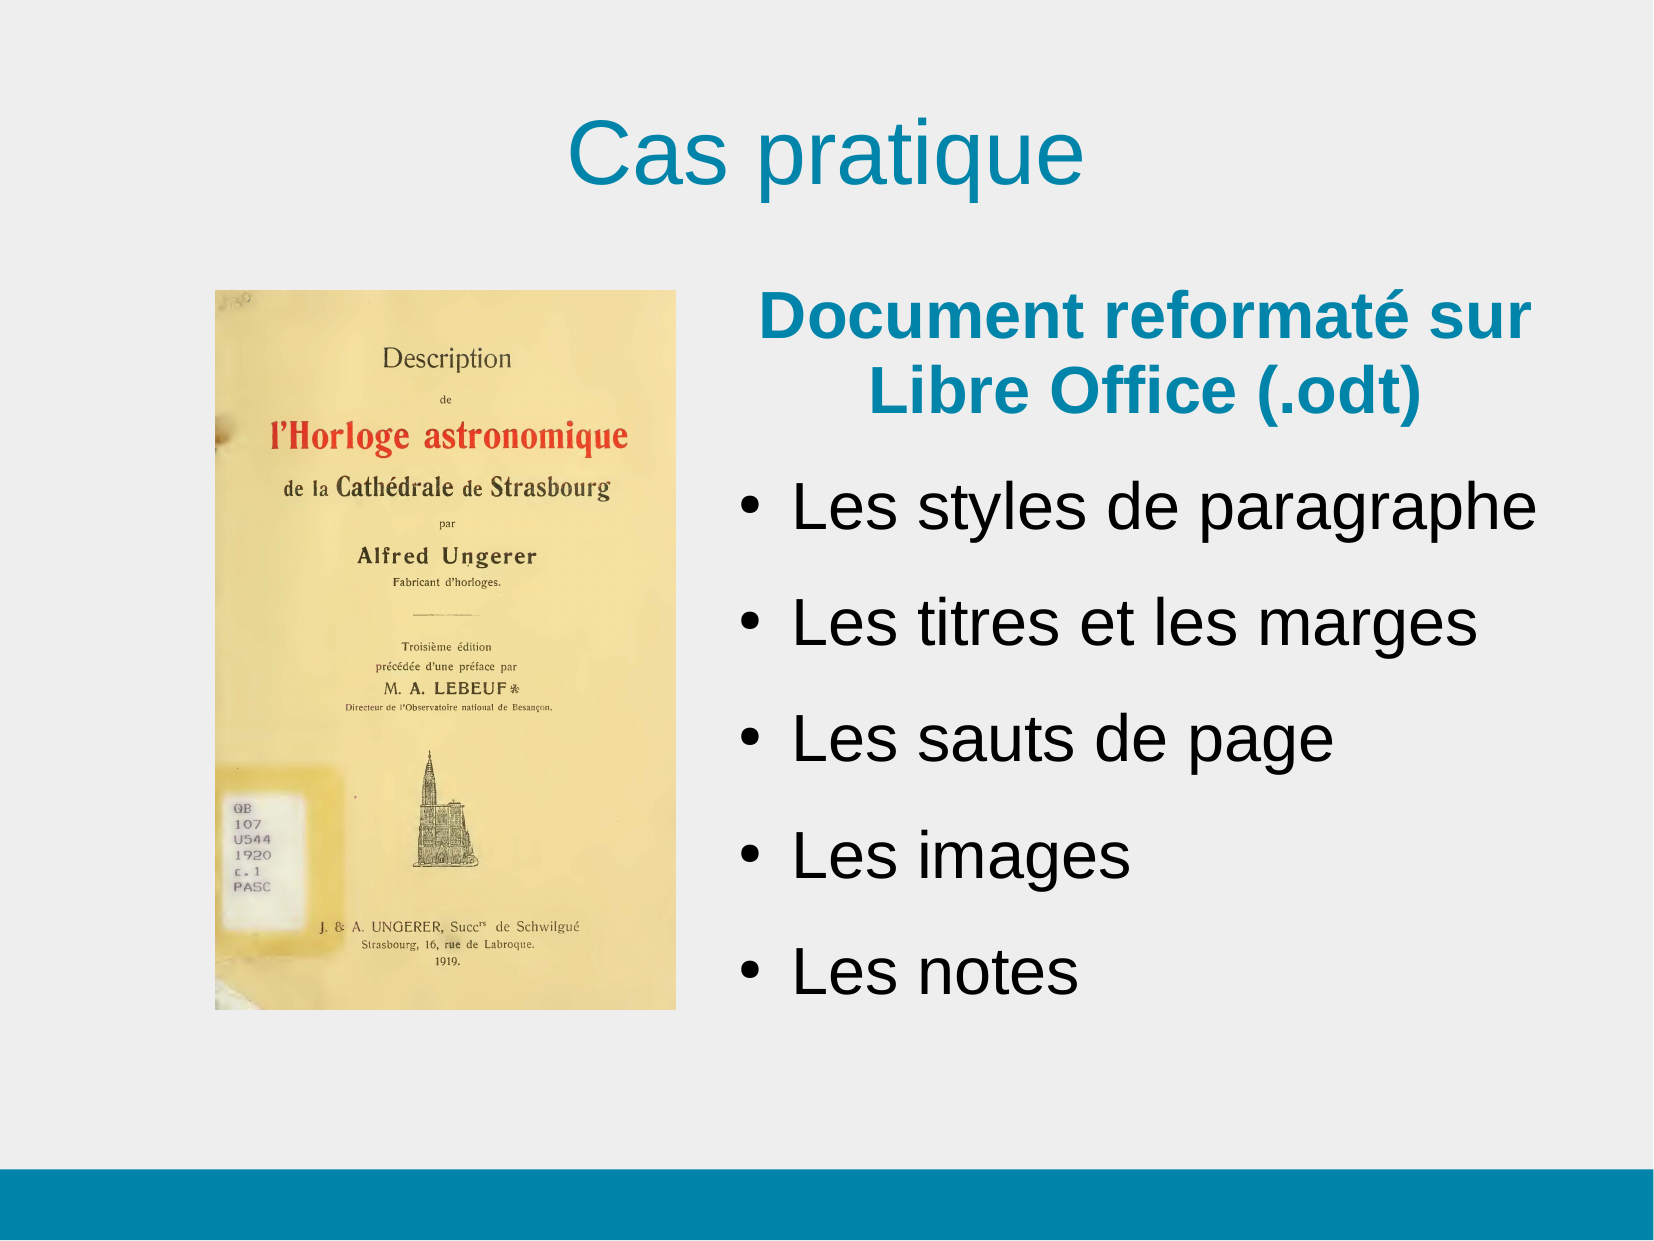

# Cas pratique
Document reformaté sur Libre Office (.odt)
Les styles de paragraphe
Les titres et les marges
Les sauts de page
Les images
Les notes